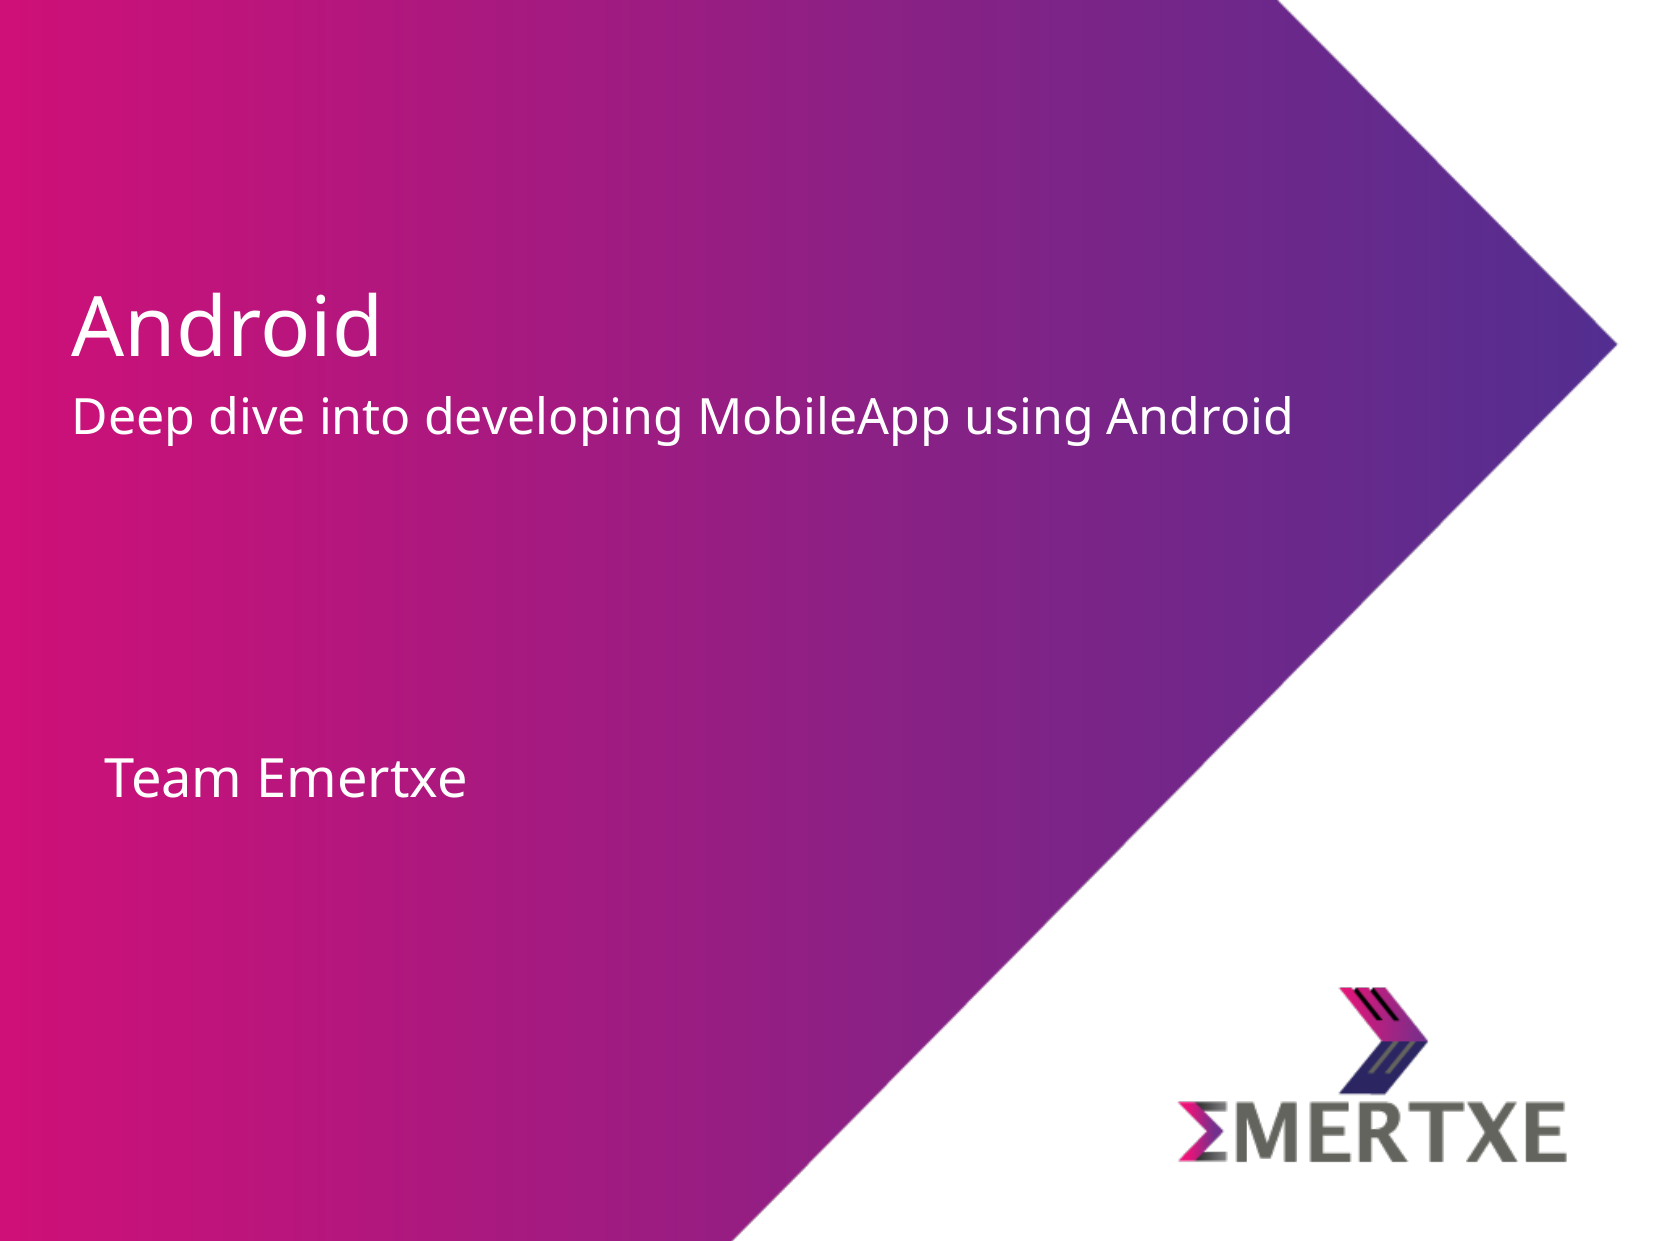

# Android Deep dive into developing MobileApp using Android